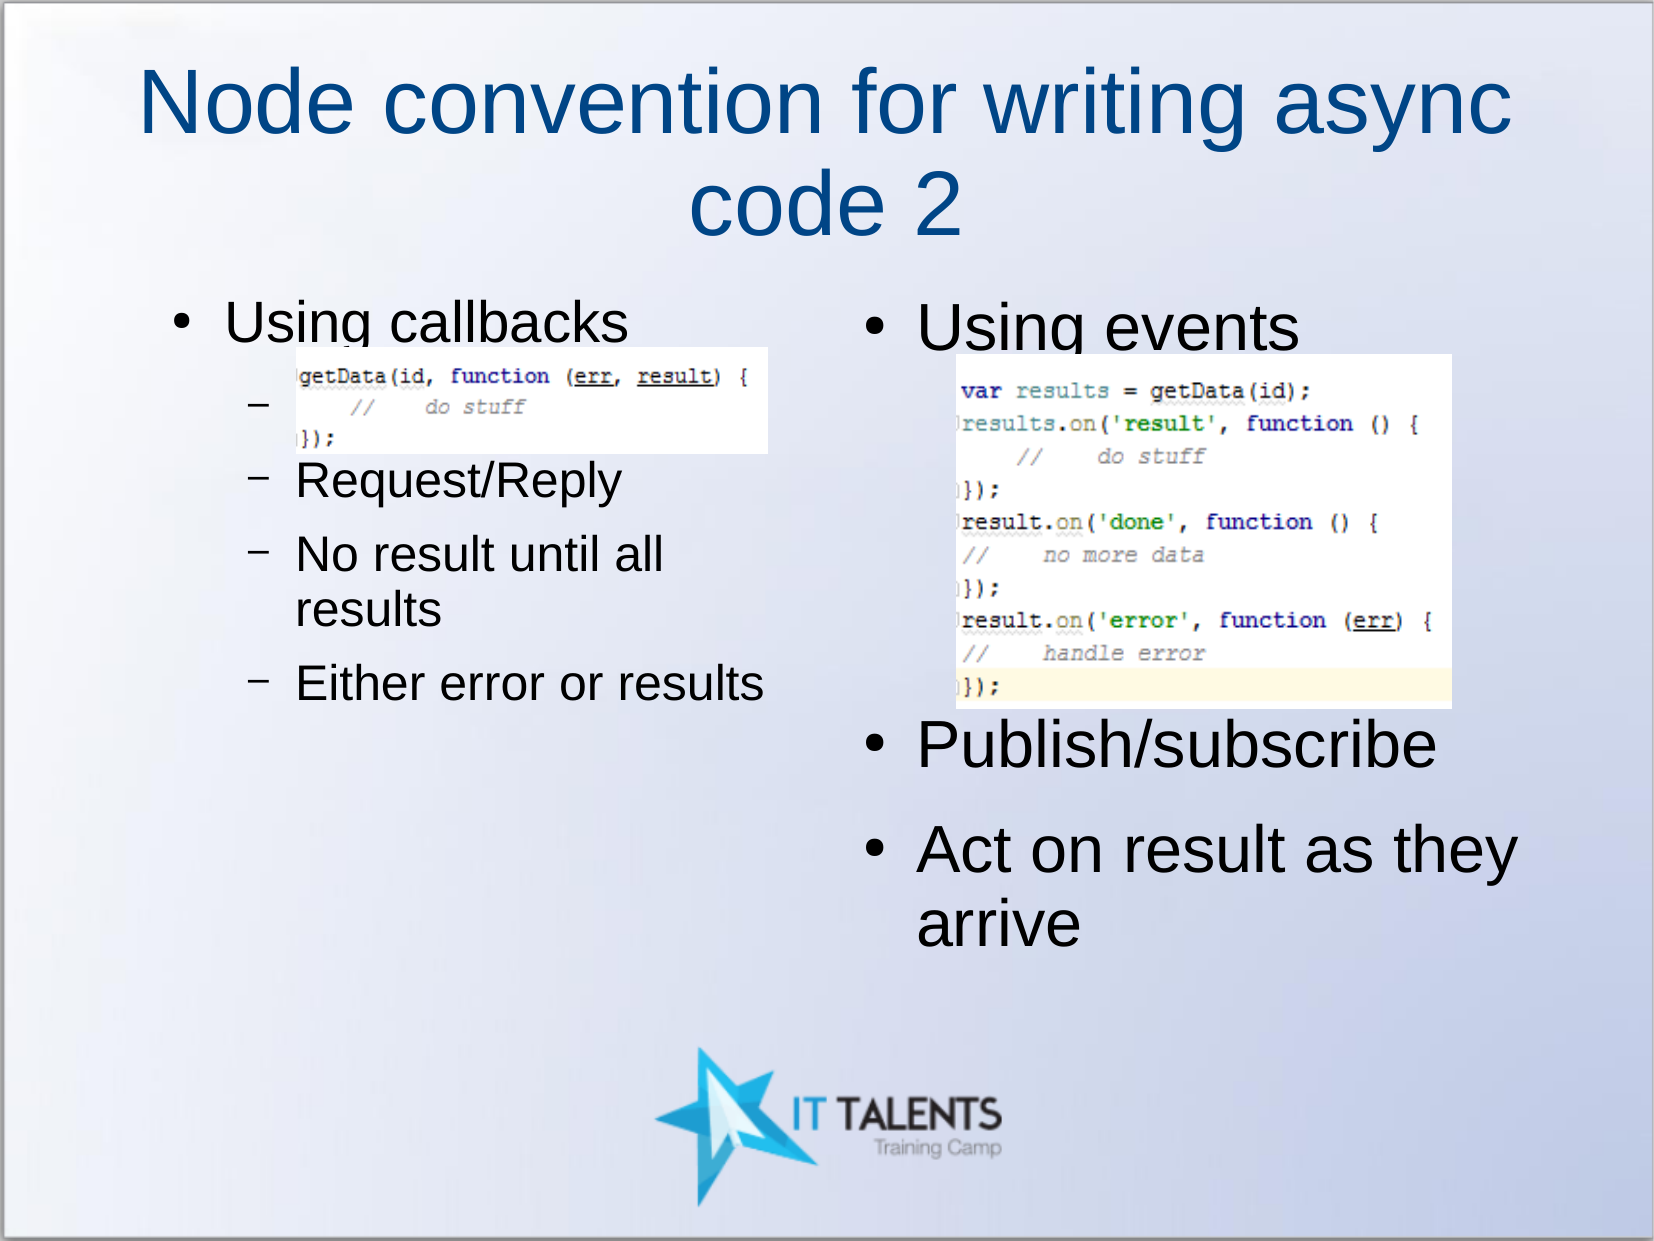

# Node convention for writing async code 2
Using callbacks
Request/Reply
No result until all results
Either error or results
Using events
Publish/subscribe
Act on result as they arrive